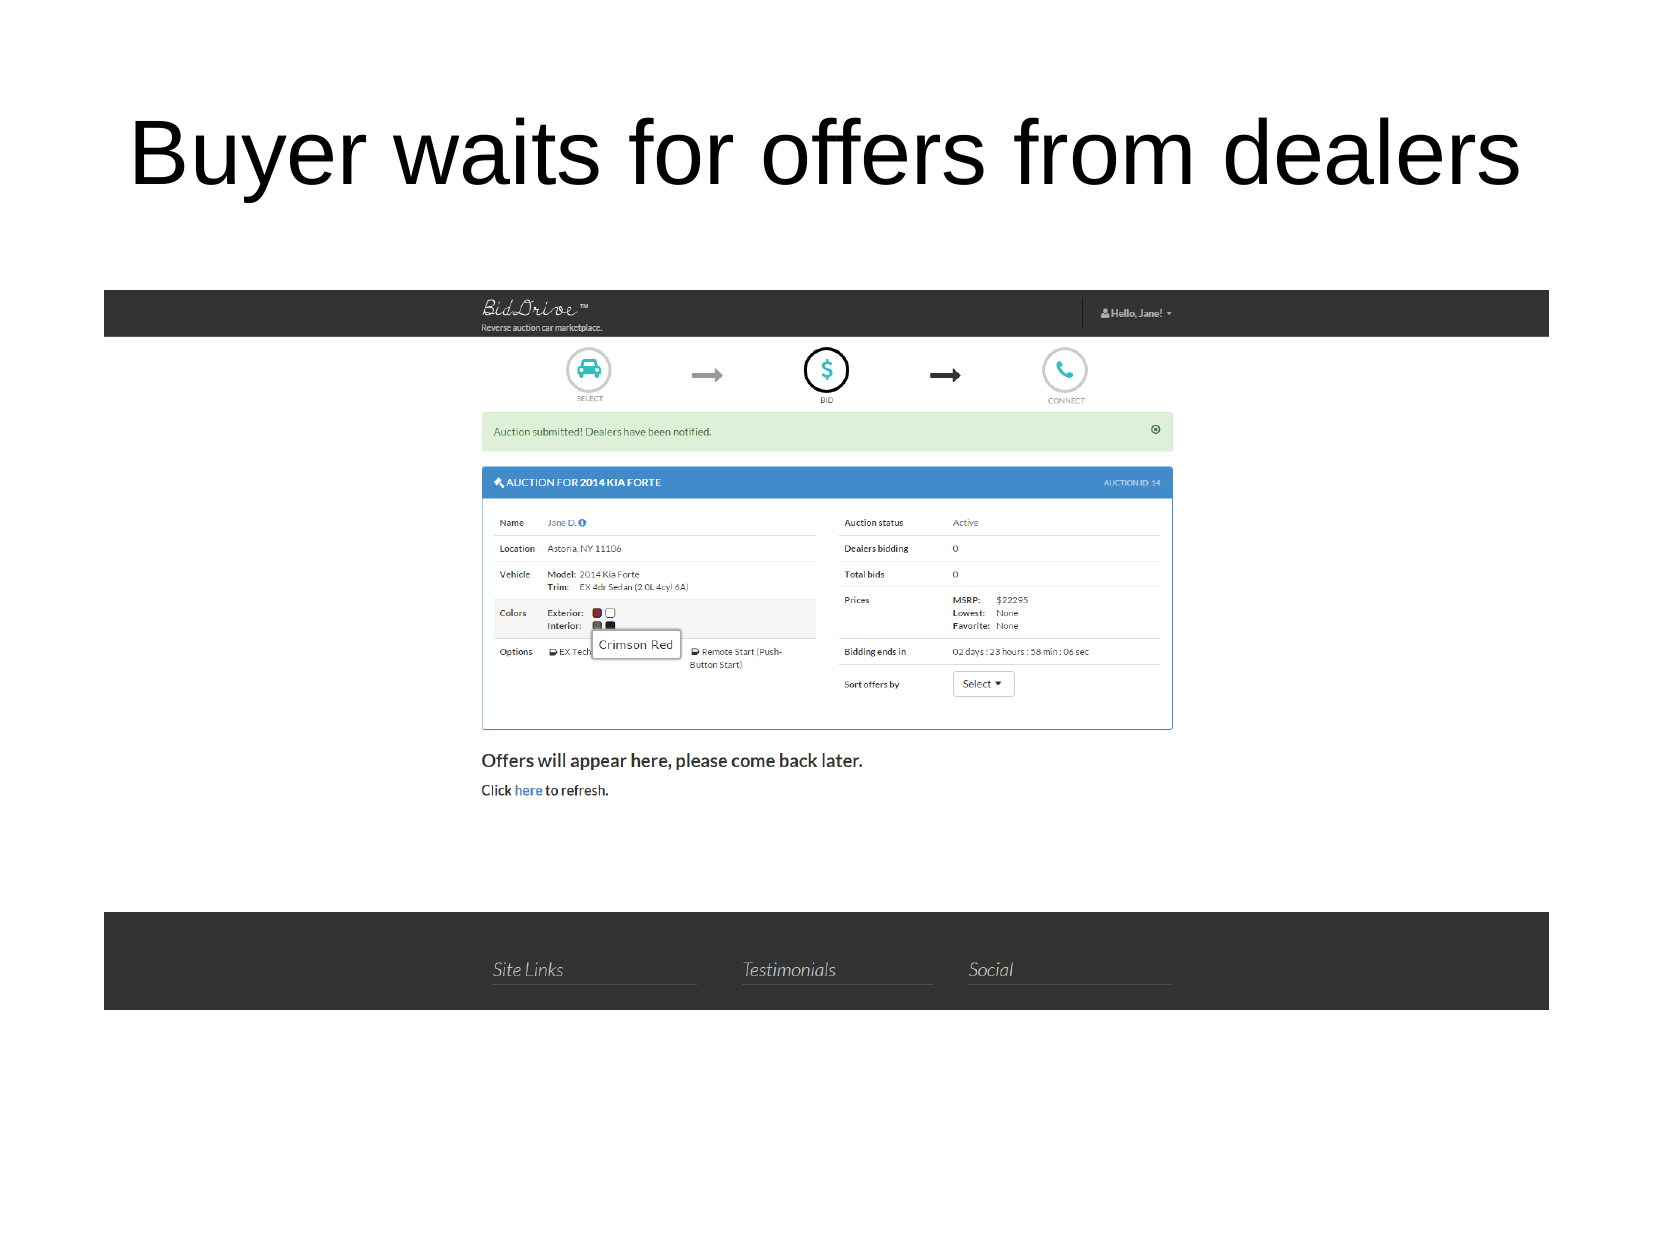

# Buyer waits for offers from dealers